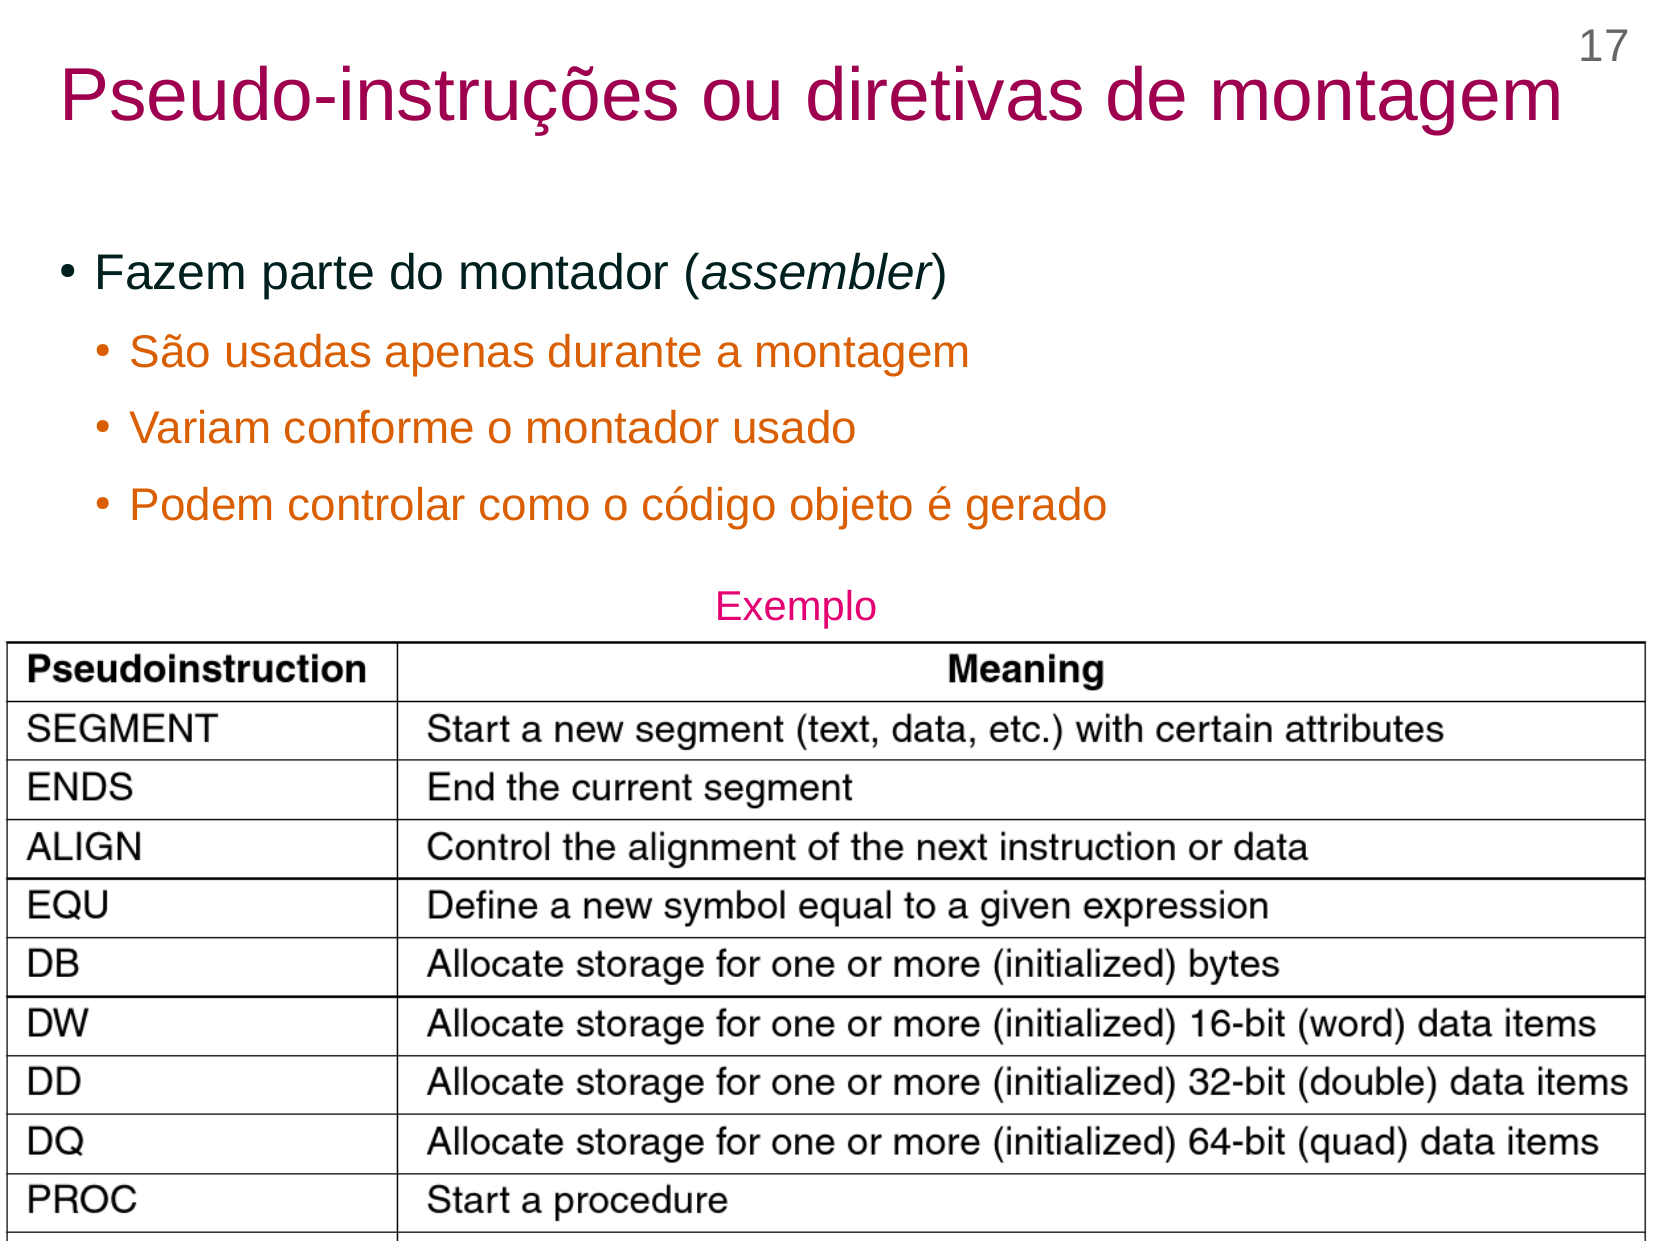

17
# Pseudo-instruções ou diretivas de montagem
Fazem parte do montador (assembler)
São usadas apenas durante a montagem
Variam conforme o montador usado
Podem controlar como o código objeto é gerado
Exemplo